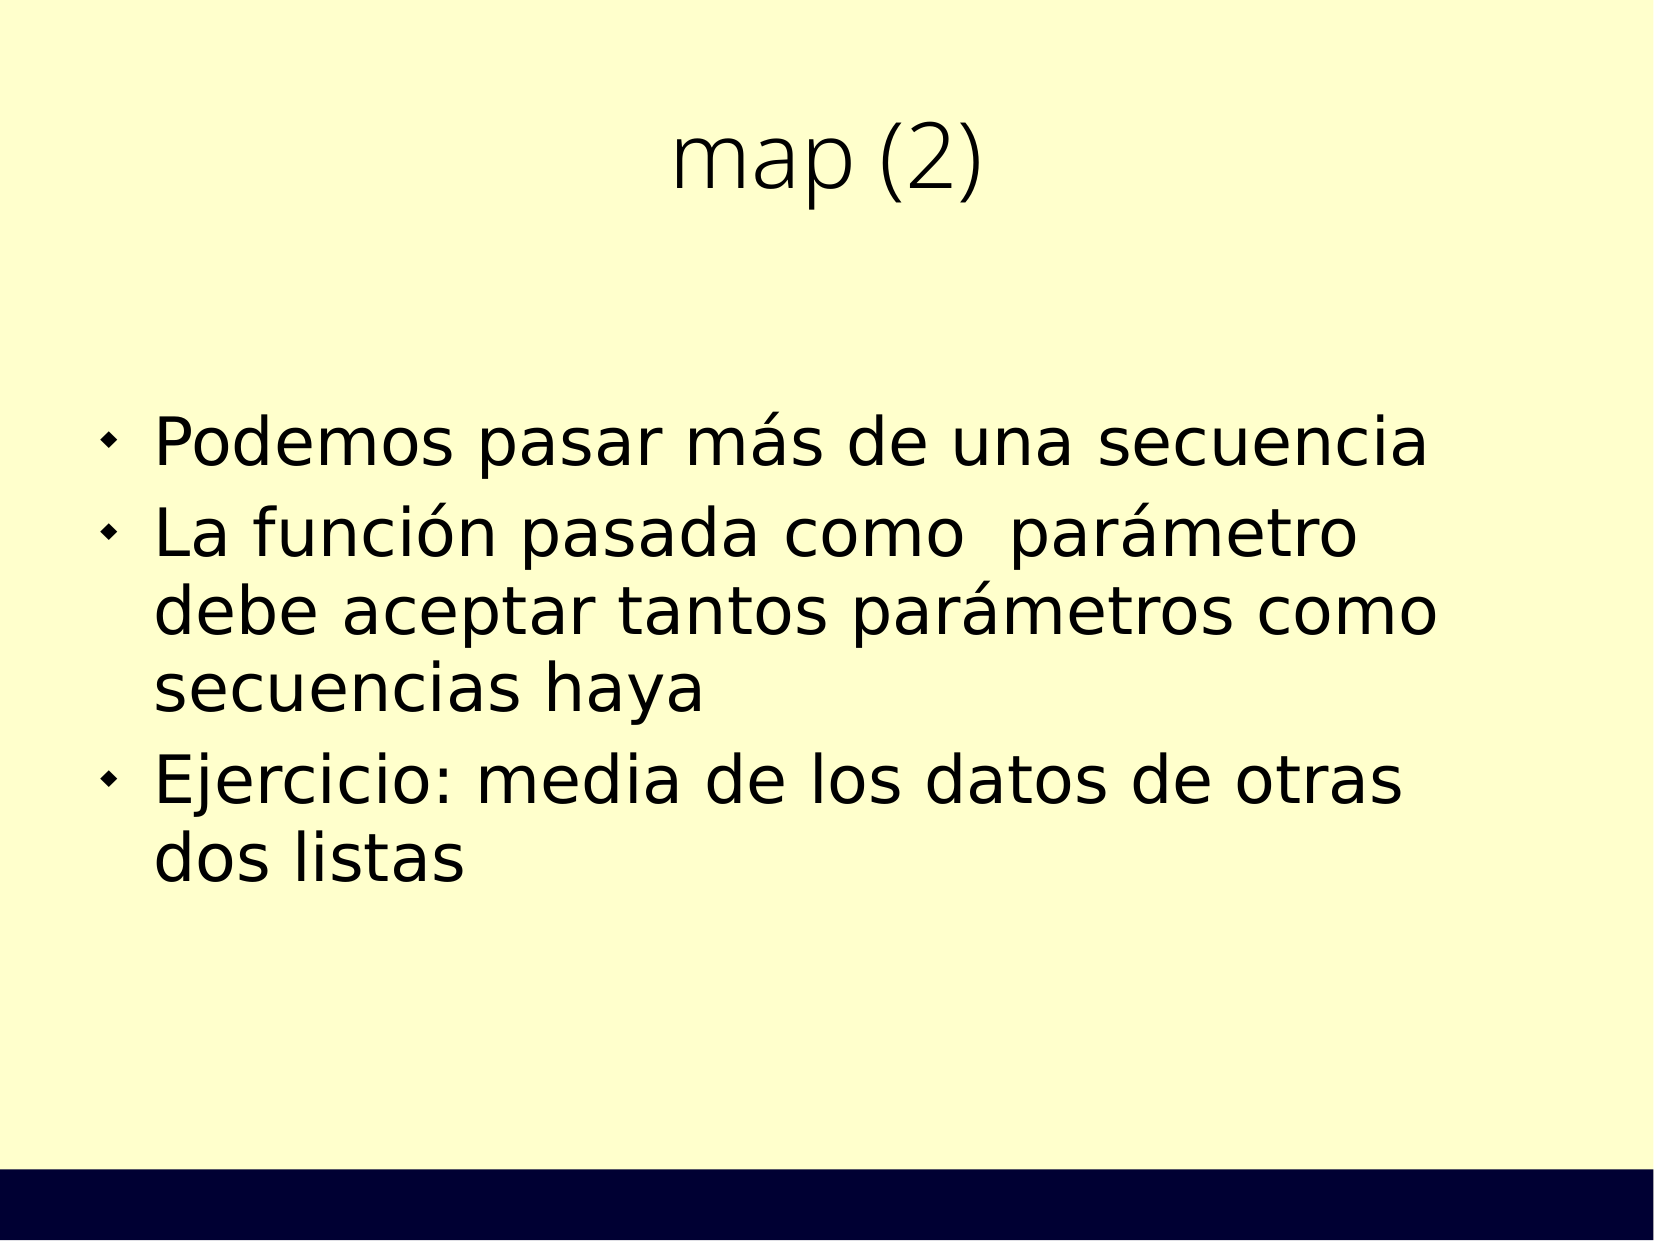

# map (2)
Podemos pasar más de una secuencia
La función pasada como parámetro debe aceptar tantos parámetros como secuencias haya
Ejercicio: media de los datos de otras dos listas